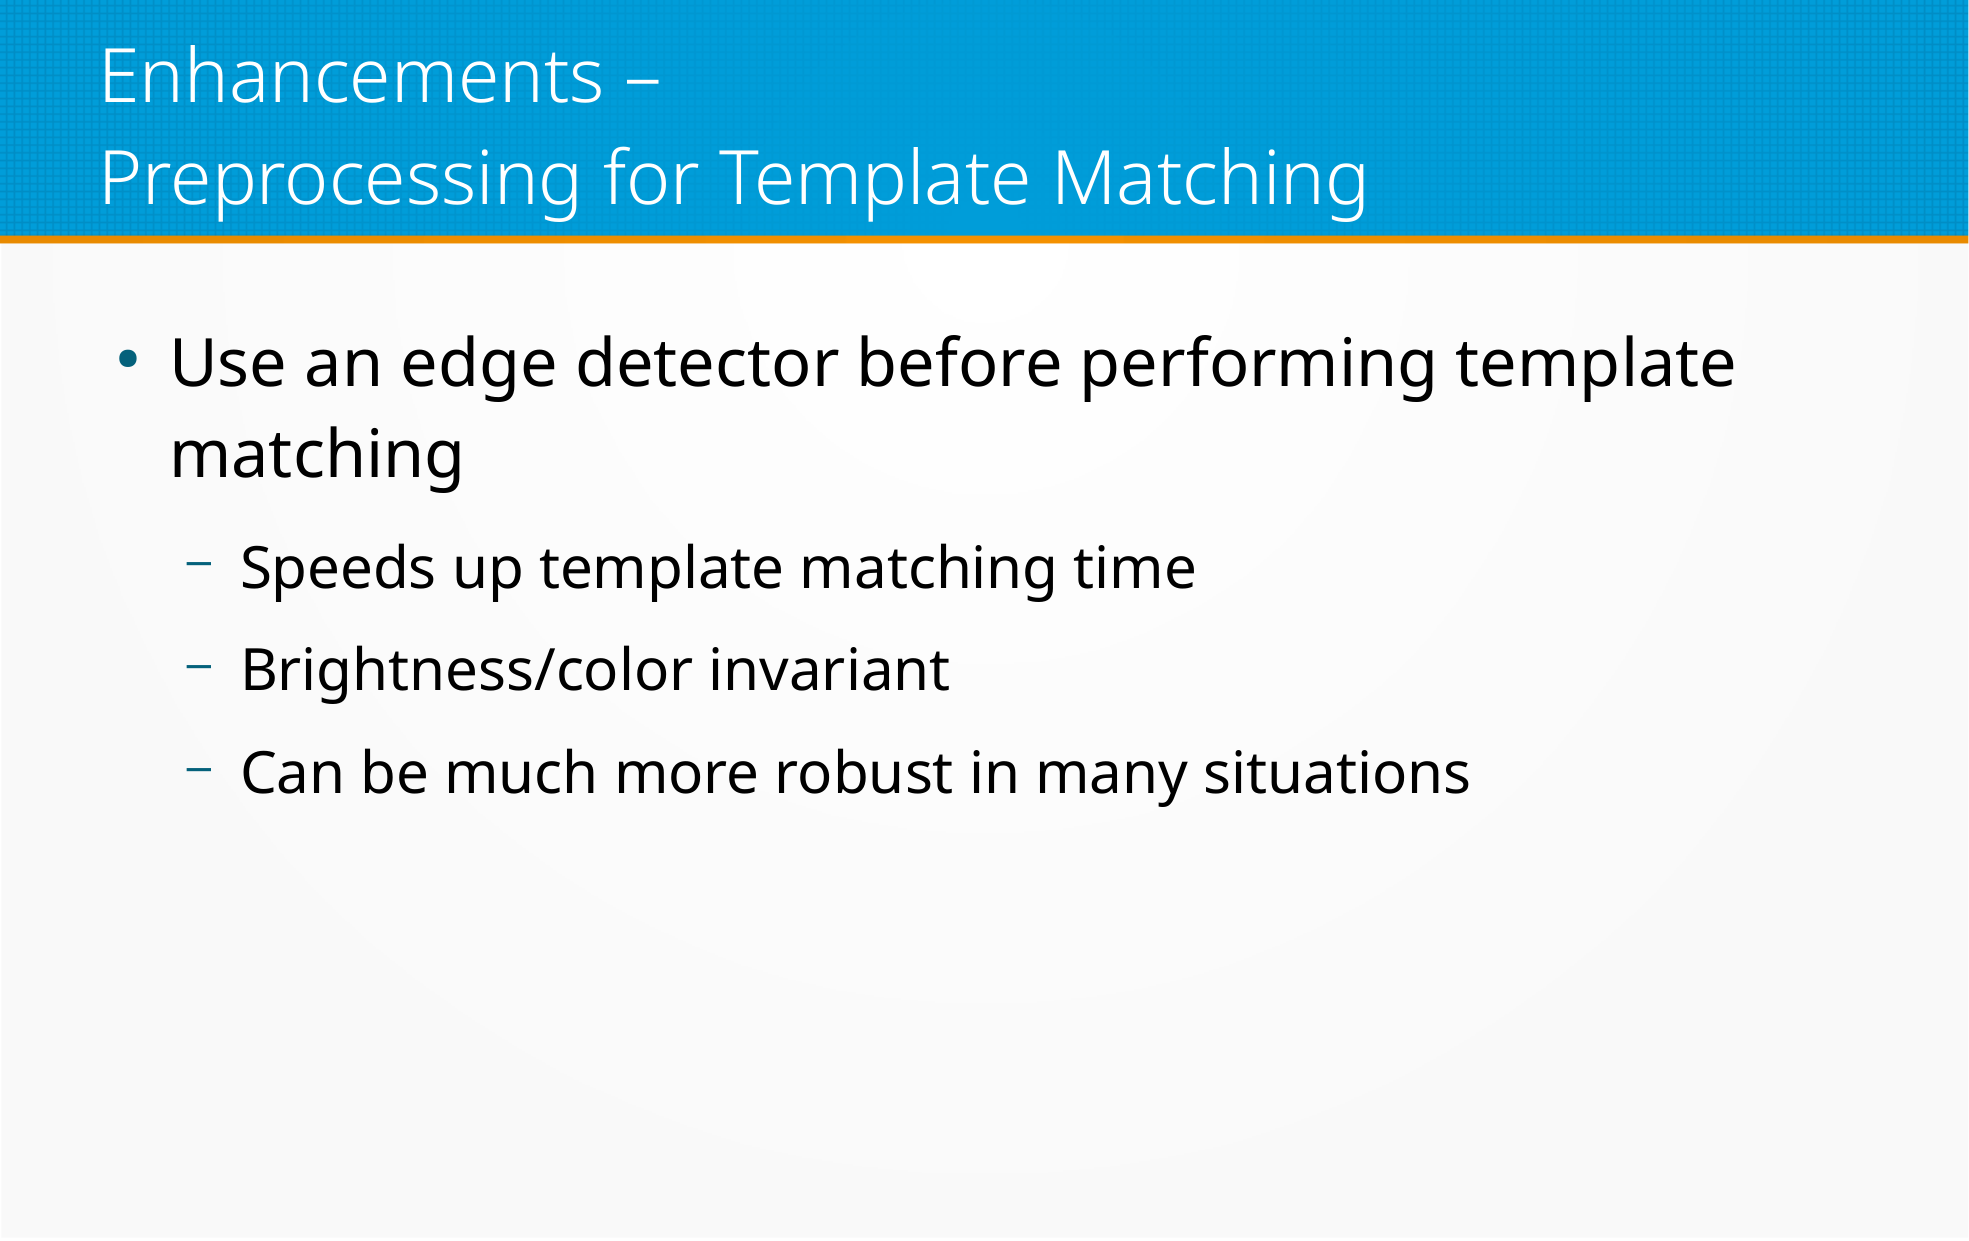

# Enhancements – Preprocessing for Template Matching
Use an edge detector before performing template matching
Speeds up template matching time
Brightness/color invariant
Can be much more robust in many situations